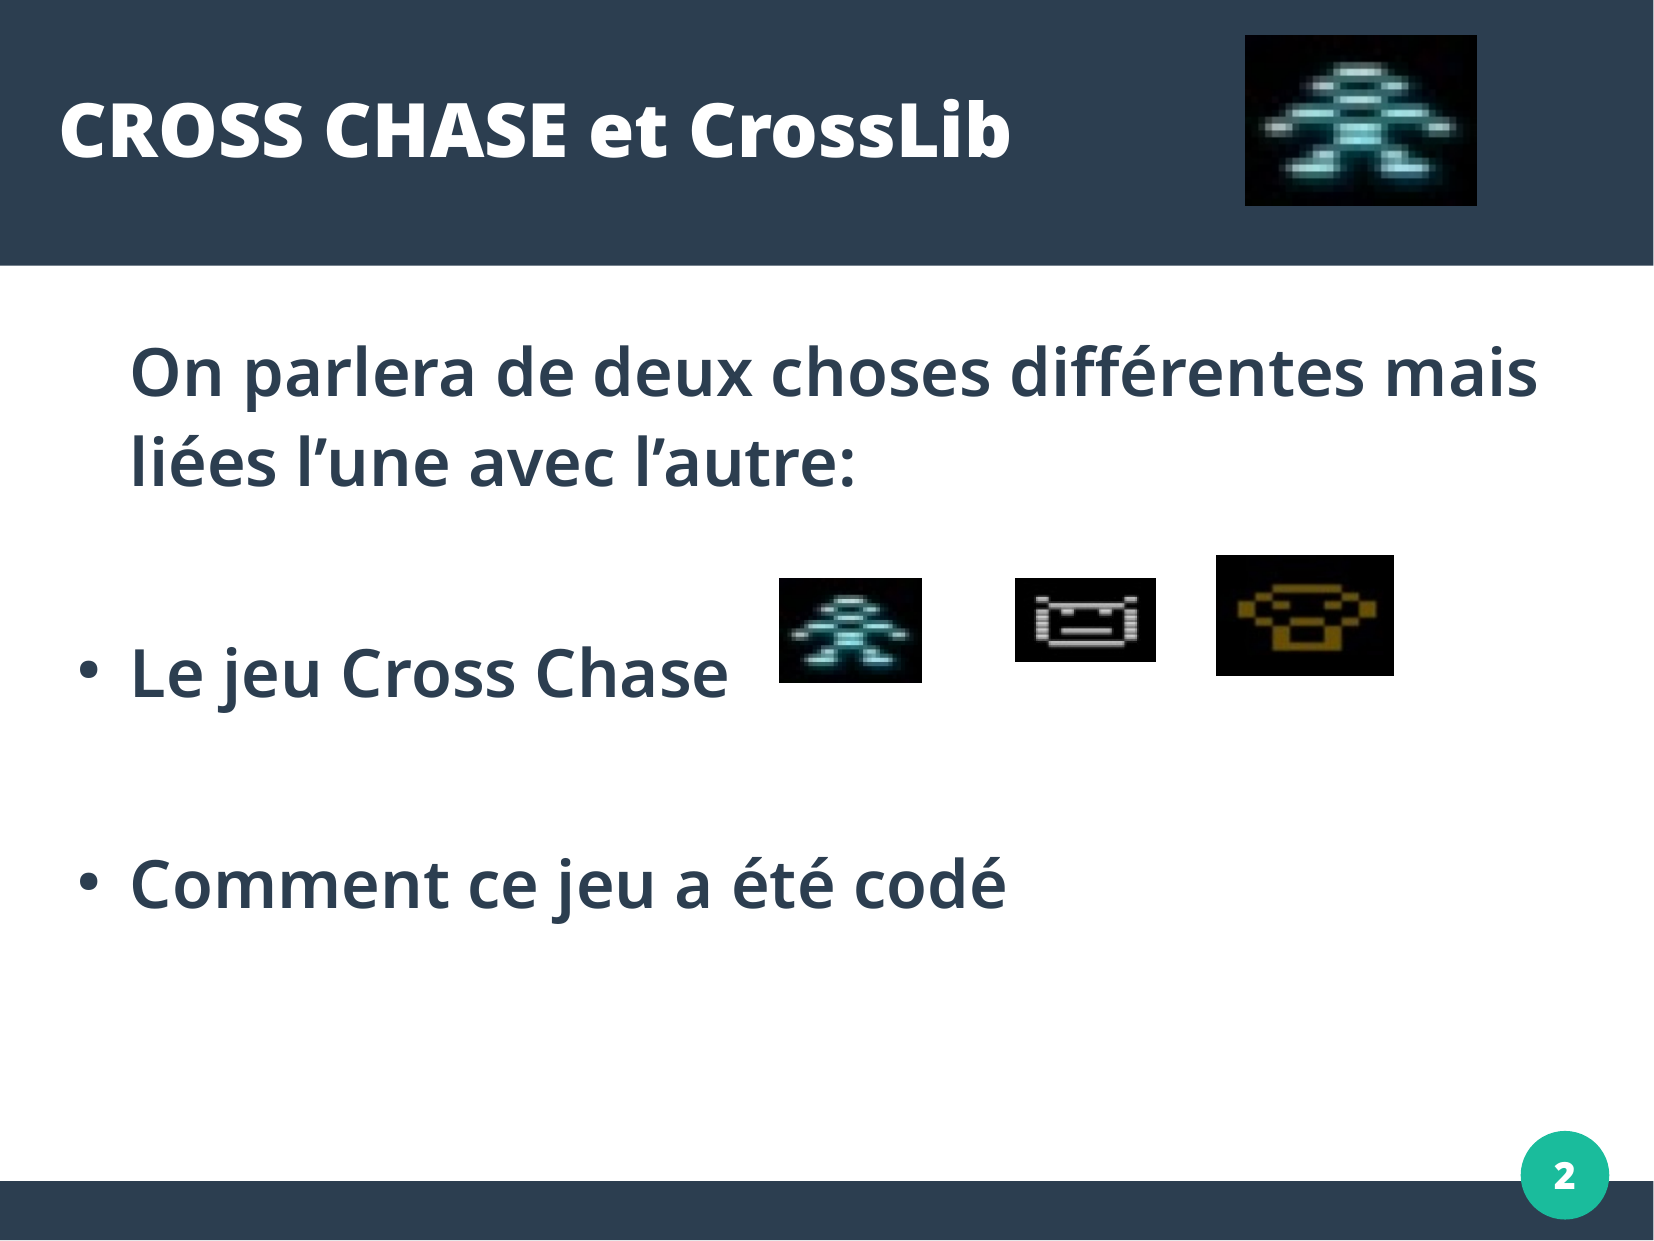

# CROSS CHASE et CrossLib
On parlera de deux choses différentes mais liées l’une avec l’autre:
Le jeu Cross Chase
Comment ce jeu a été codé
2